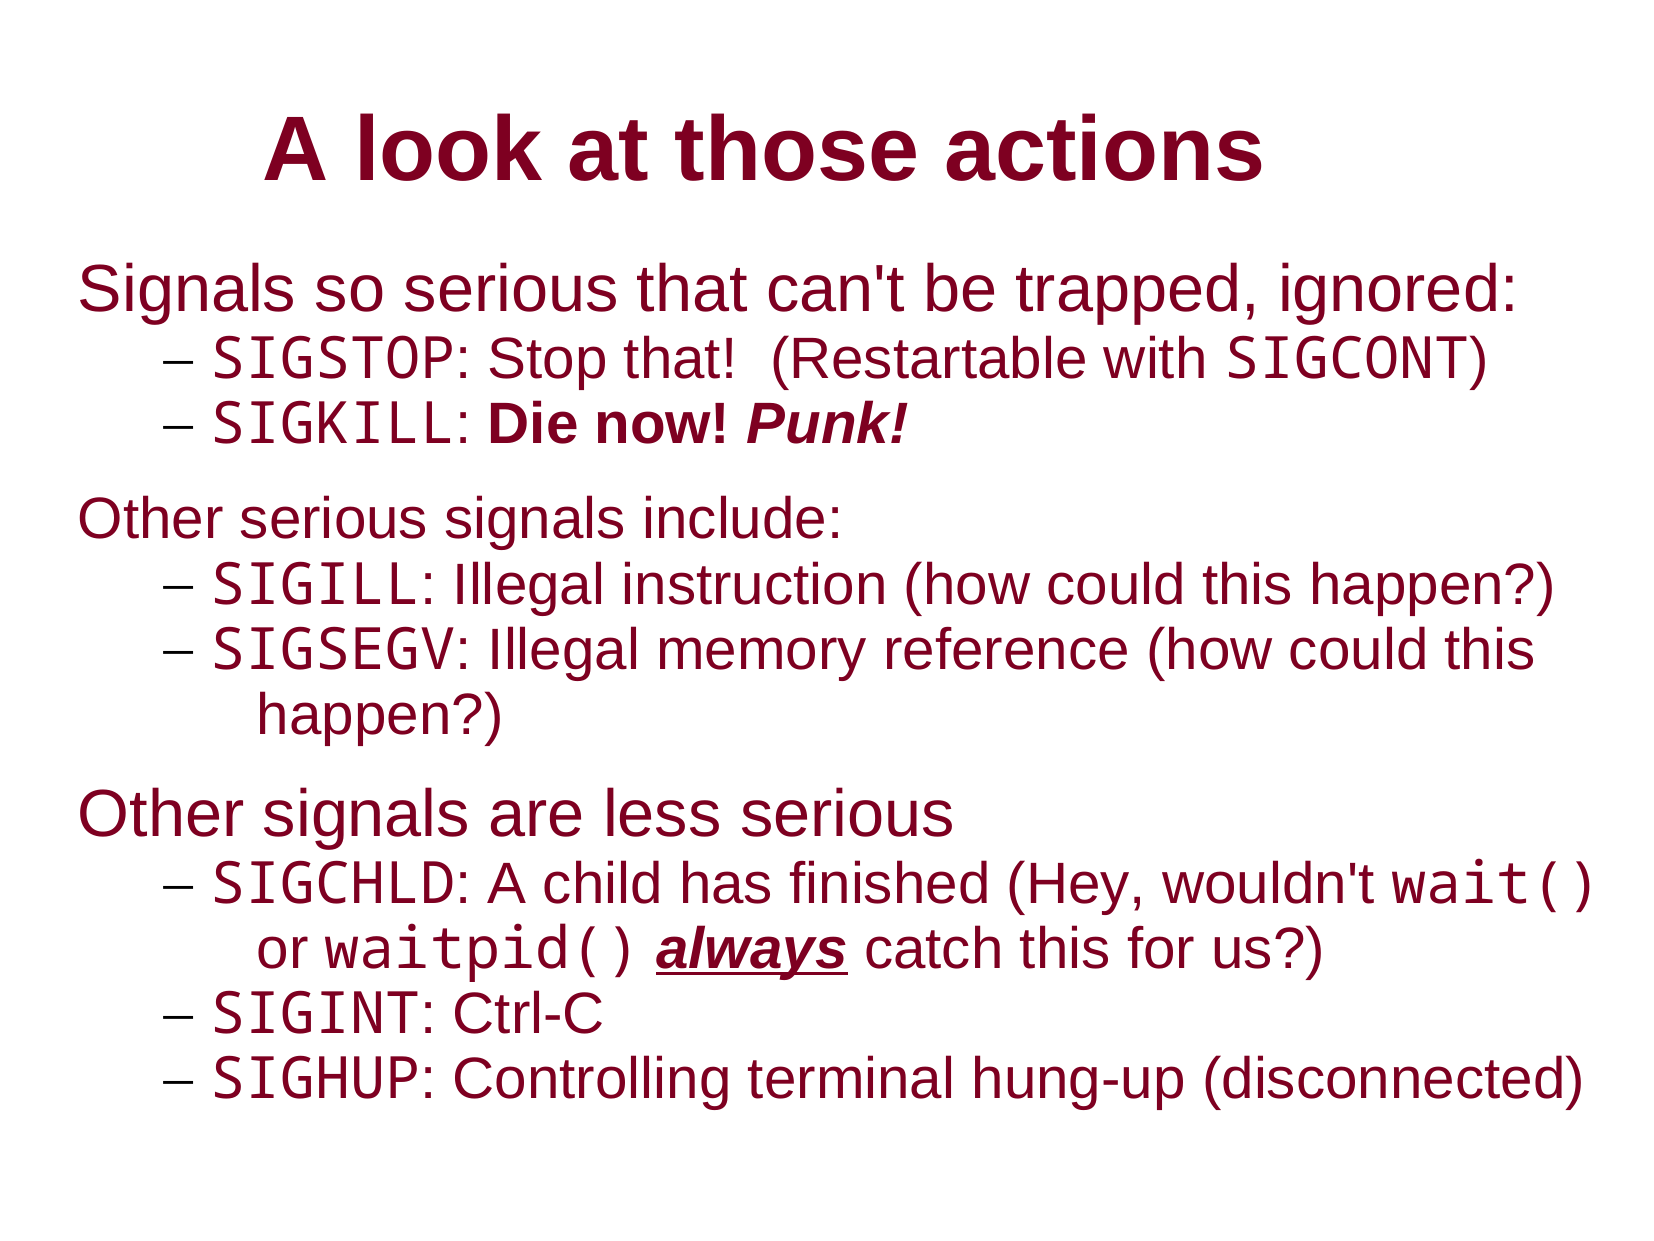

# A look at those actions
Signals so serious that can't be trapped, ignored:
SIGSTOP: Stop that! (Restartable with SIGCONT)
SIGKILL: Die now! Punk!
Other serious signals include:
SIGILL: Illegal instruction (how could this happen?)
SIGSEGV: Illegal memory reference (how could this happen?)
Other signals are less serious
SIGCHLD: A child has finished (Hey, wouldn't wait() or waitpid() always catch this for us?)
SIGINT: Ctrl-C
SIGHUP: Controlling terminal hung-up (disconnected)